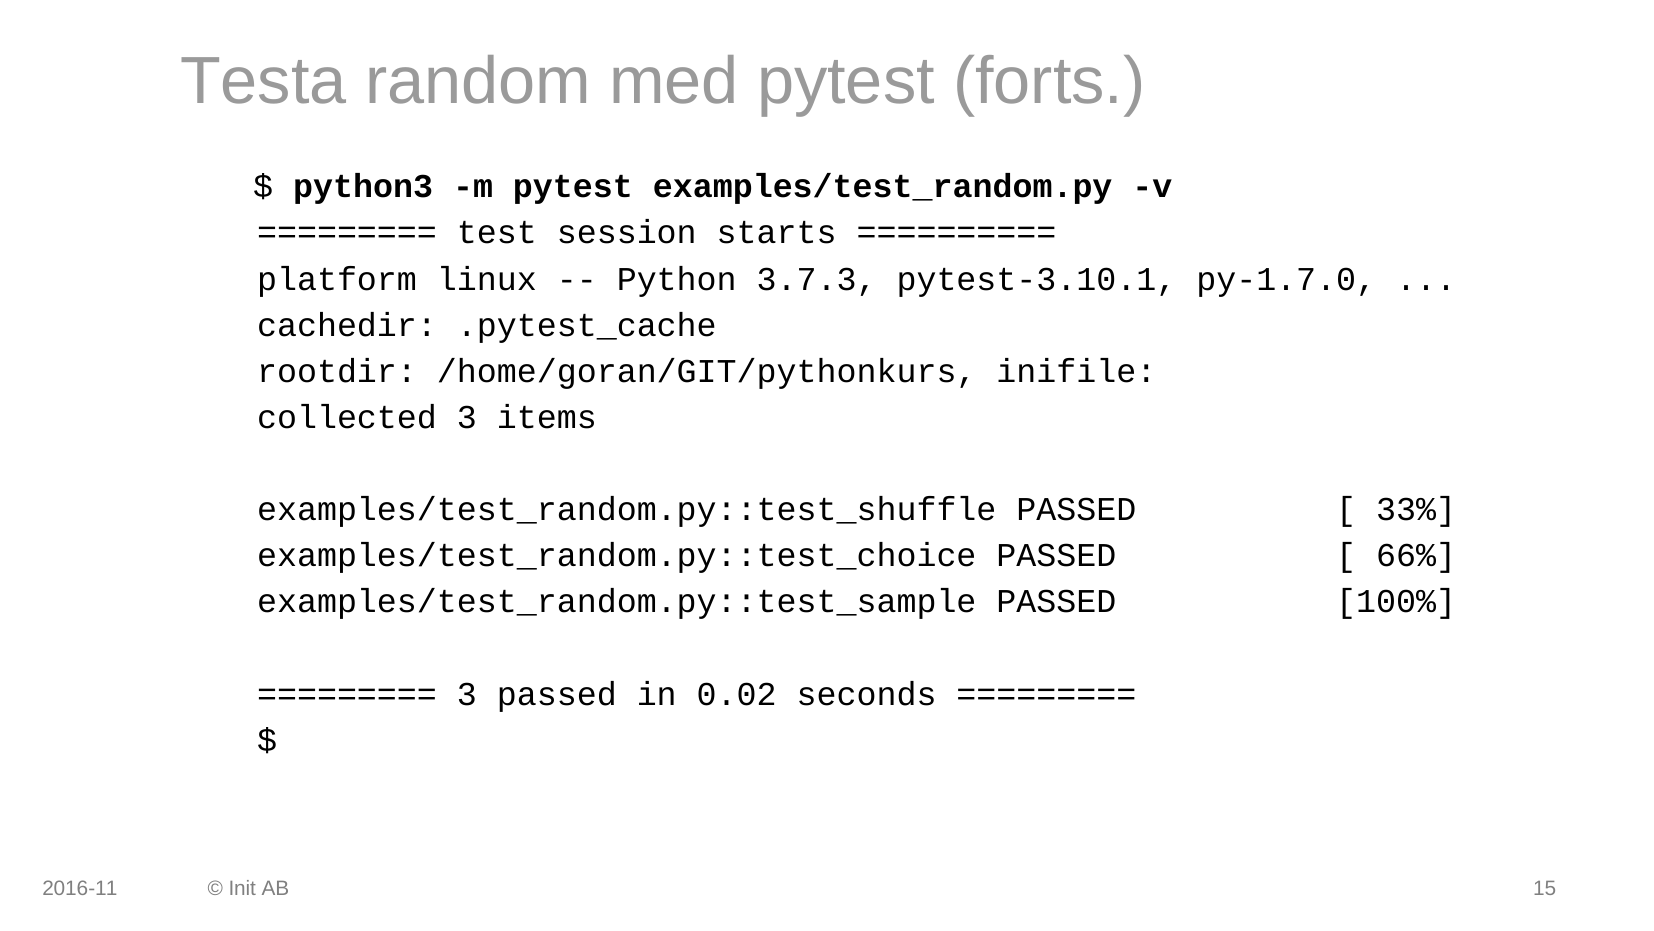

Testa random med pytest (forts.)
 $ python3 -m pytest examples/test_random.py -v
========= test session starts ==========
platform linux -- Python 3.7.3, pytest-3.10.1, py-1.7.0, ...
cachedir: .pytest_cache
rootdir: /home/goran/GIT/pythonkurs, inifile:
collected 3 items
examples/test_random.py::test_shuffle PASSED [ 33%]
examples/test_random.py::test_choice PASSED [ 66%]
examples/test_random.py::test_sample PASSED [100%]
========= 3 passed in 0.02 seconds =========
$
2016-11
© Init AB